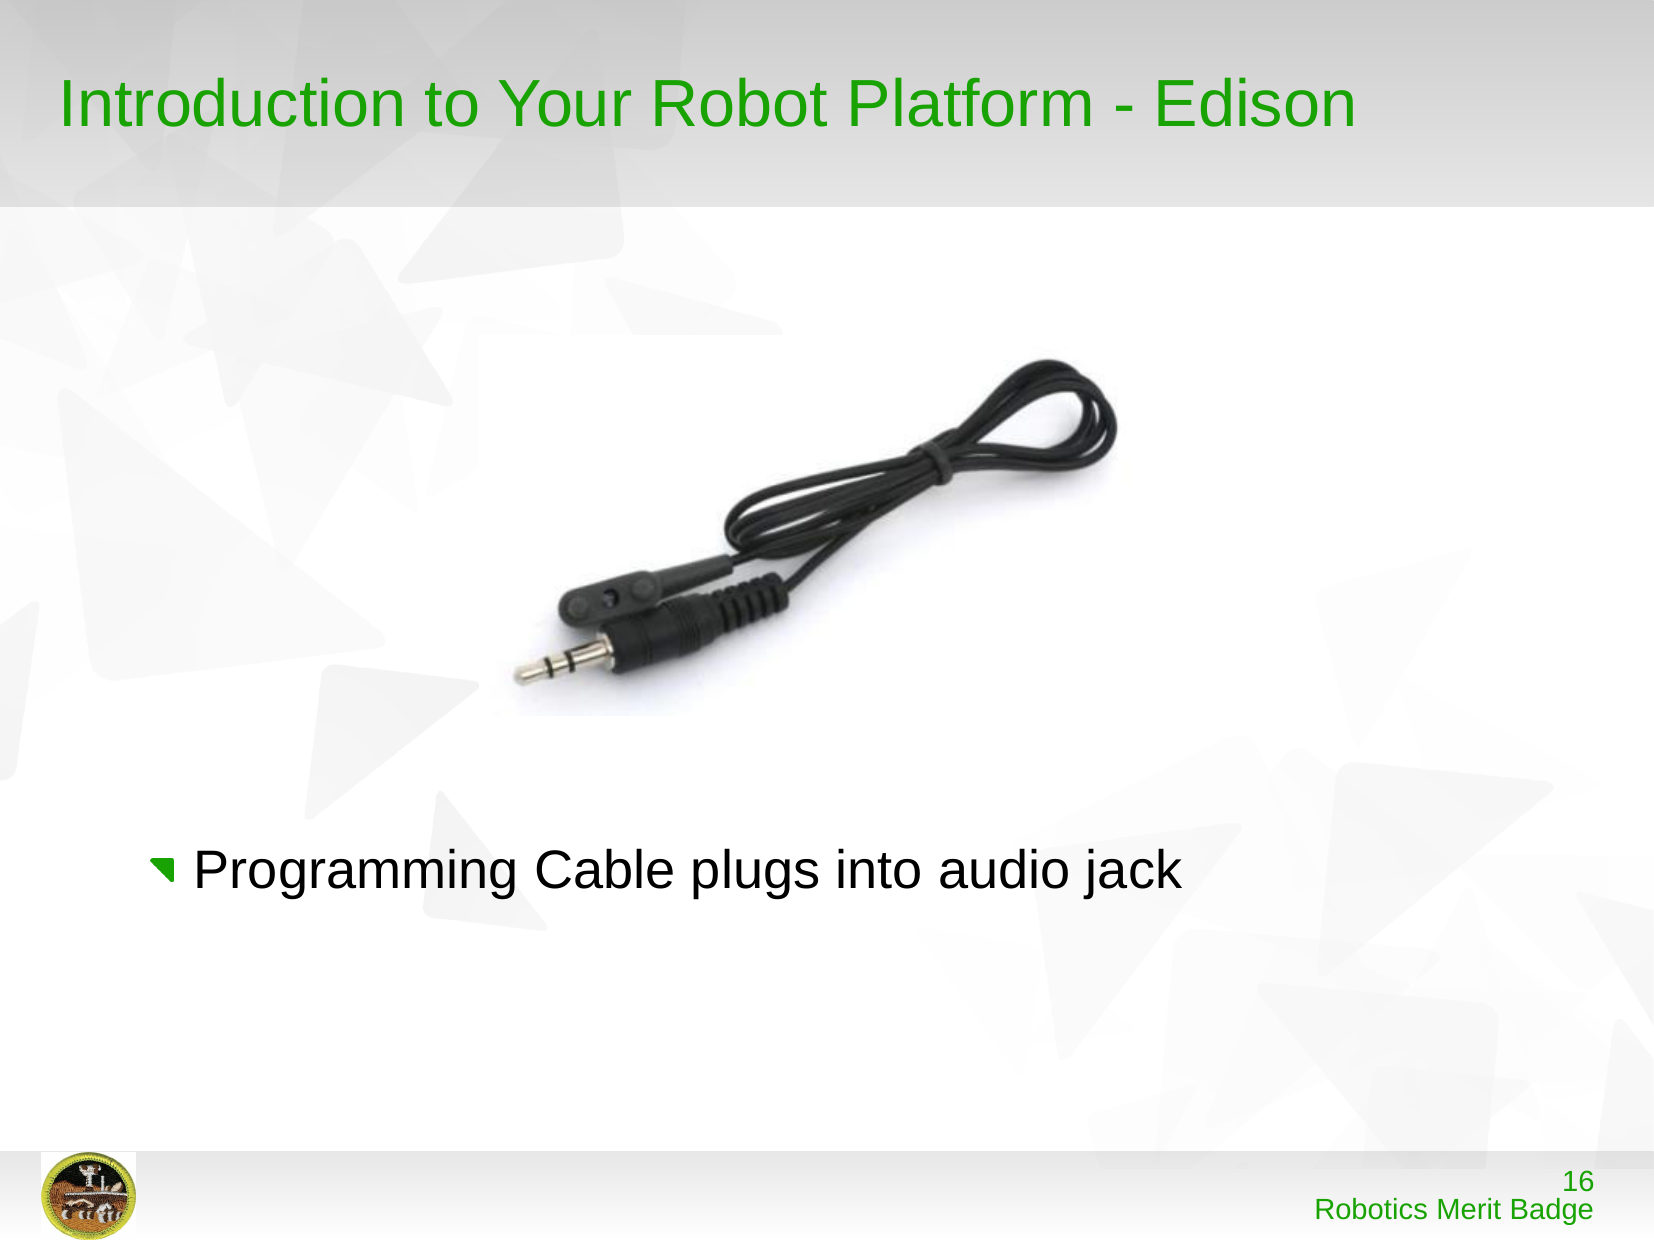

# Introduction to Your Robot Platform - Edison
Programming Cable plugs into audio jack
16
Robotics Merit Badge